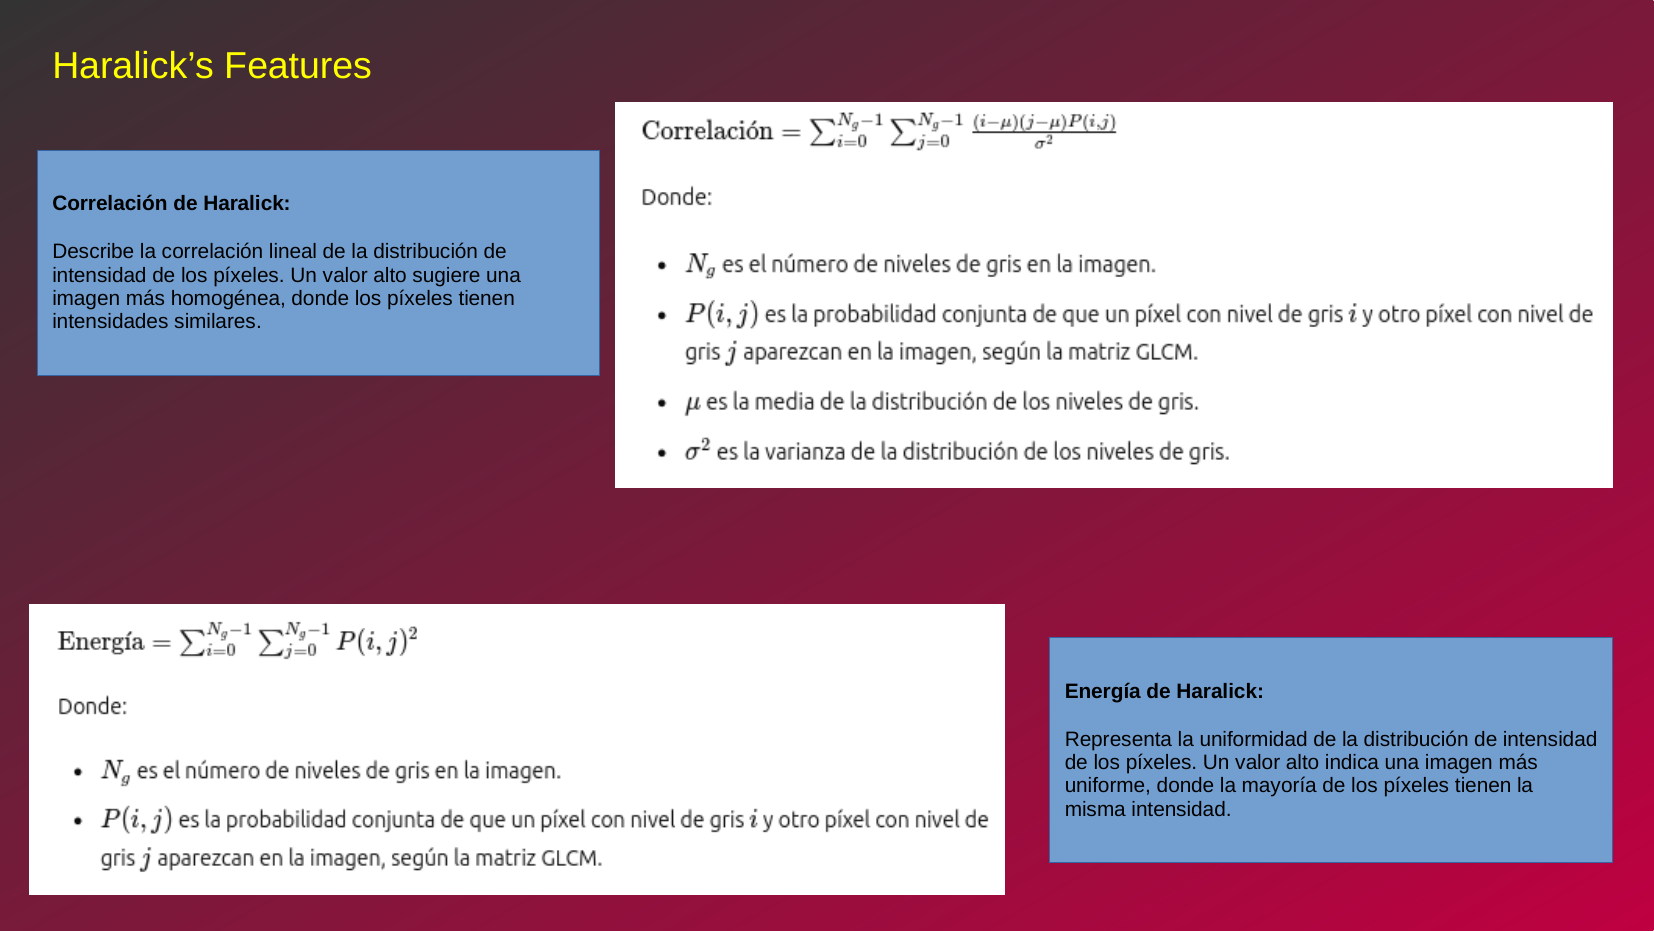

Haralick’s Features
Correlación de Haralick:
Describe la correlación lineal de la distribución de intensidad de los píxeles. Un valor alto sugiere una imagen más homogénea, donde los píxeles tienen intensidades similares.
Energía de Haralick:
Representa la uniformidad de la distribución de intensidad de los píxeles. Un valor alto indica una imagen más uniforme, donde la mayoría de los píxeles tienen la misma intensidad.